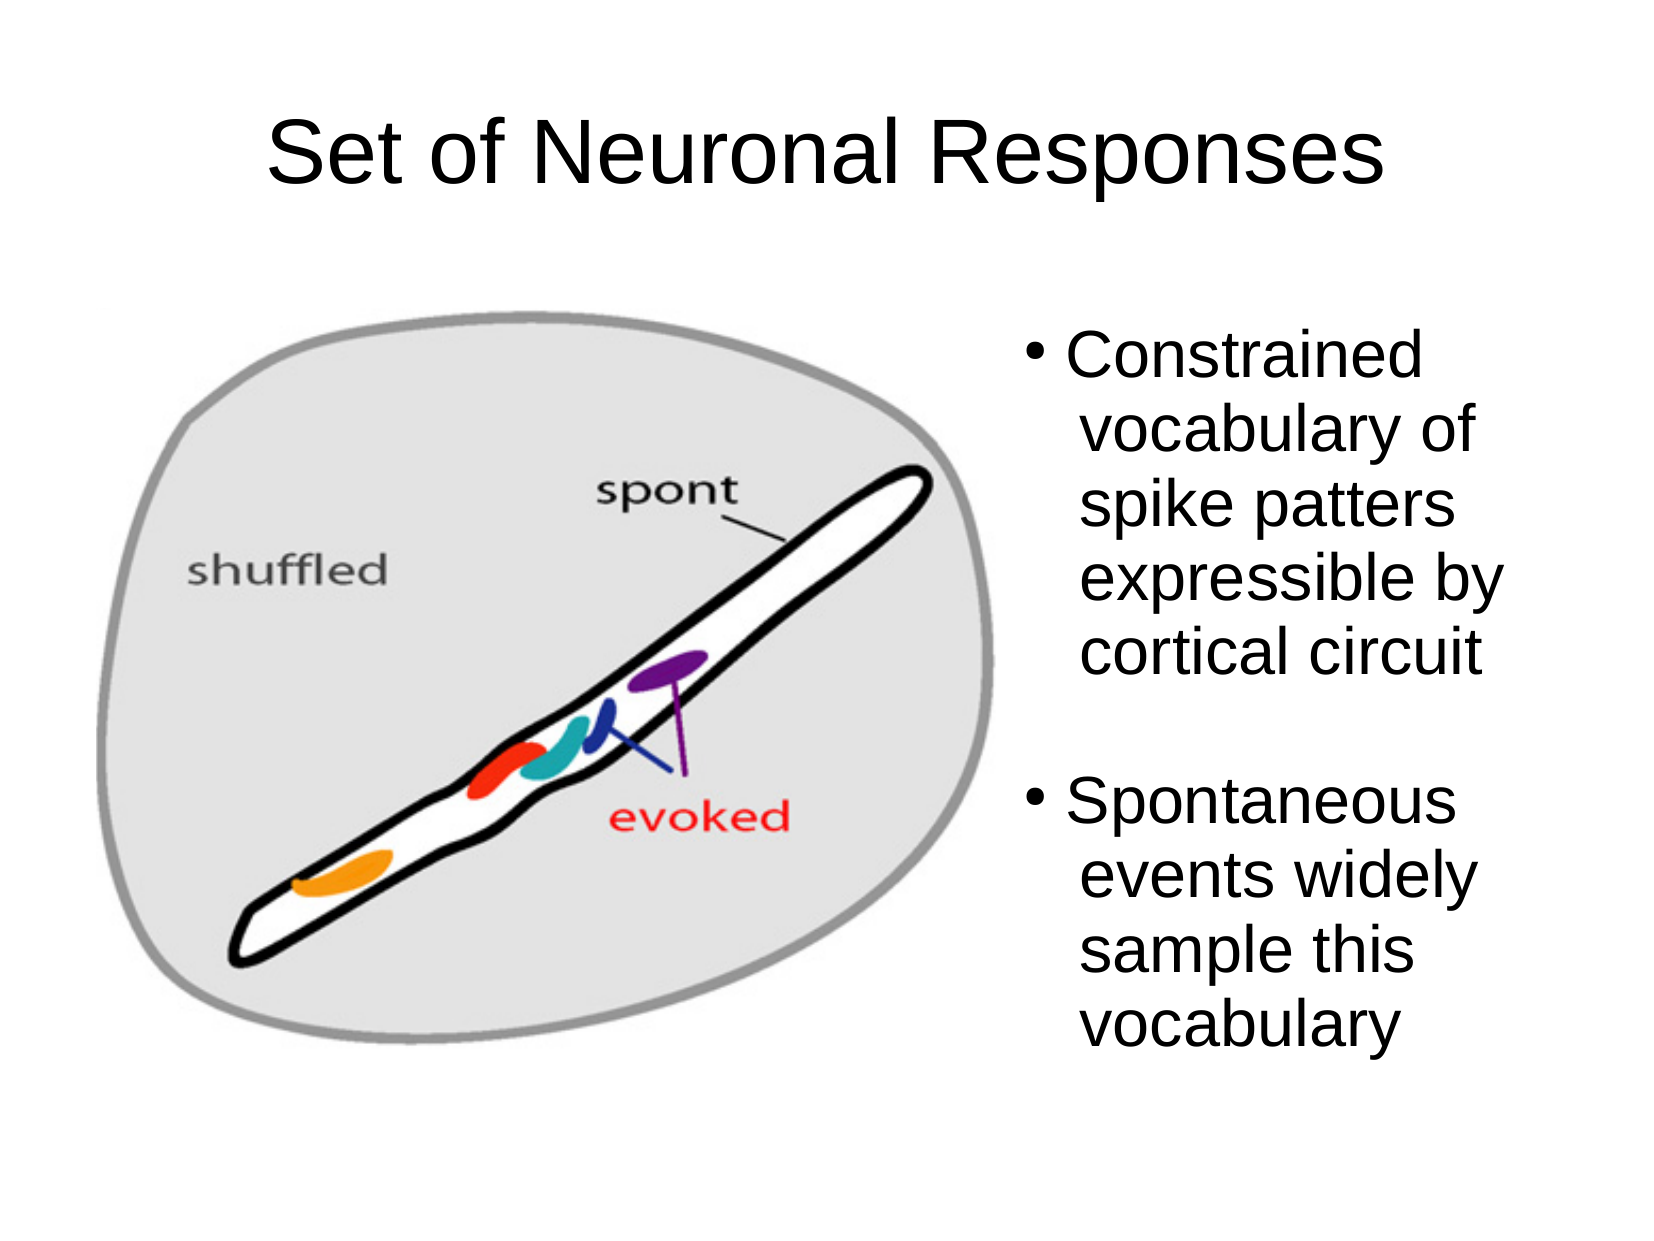

# Set of Neuronal Responses
 Constrained vocabulary of spike patters expressible by cortical circuit
 Spontaneous events widely sample this vocabulary